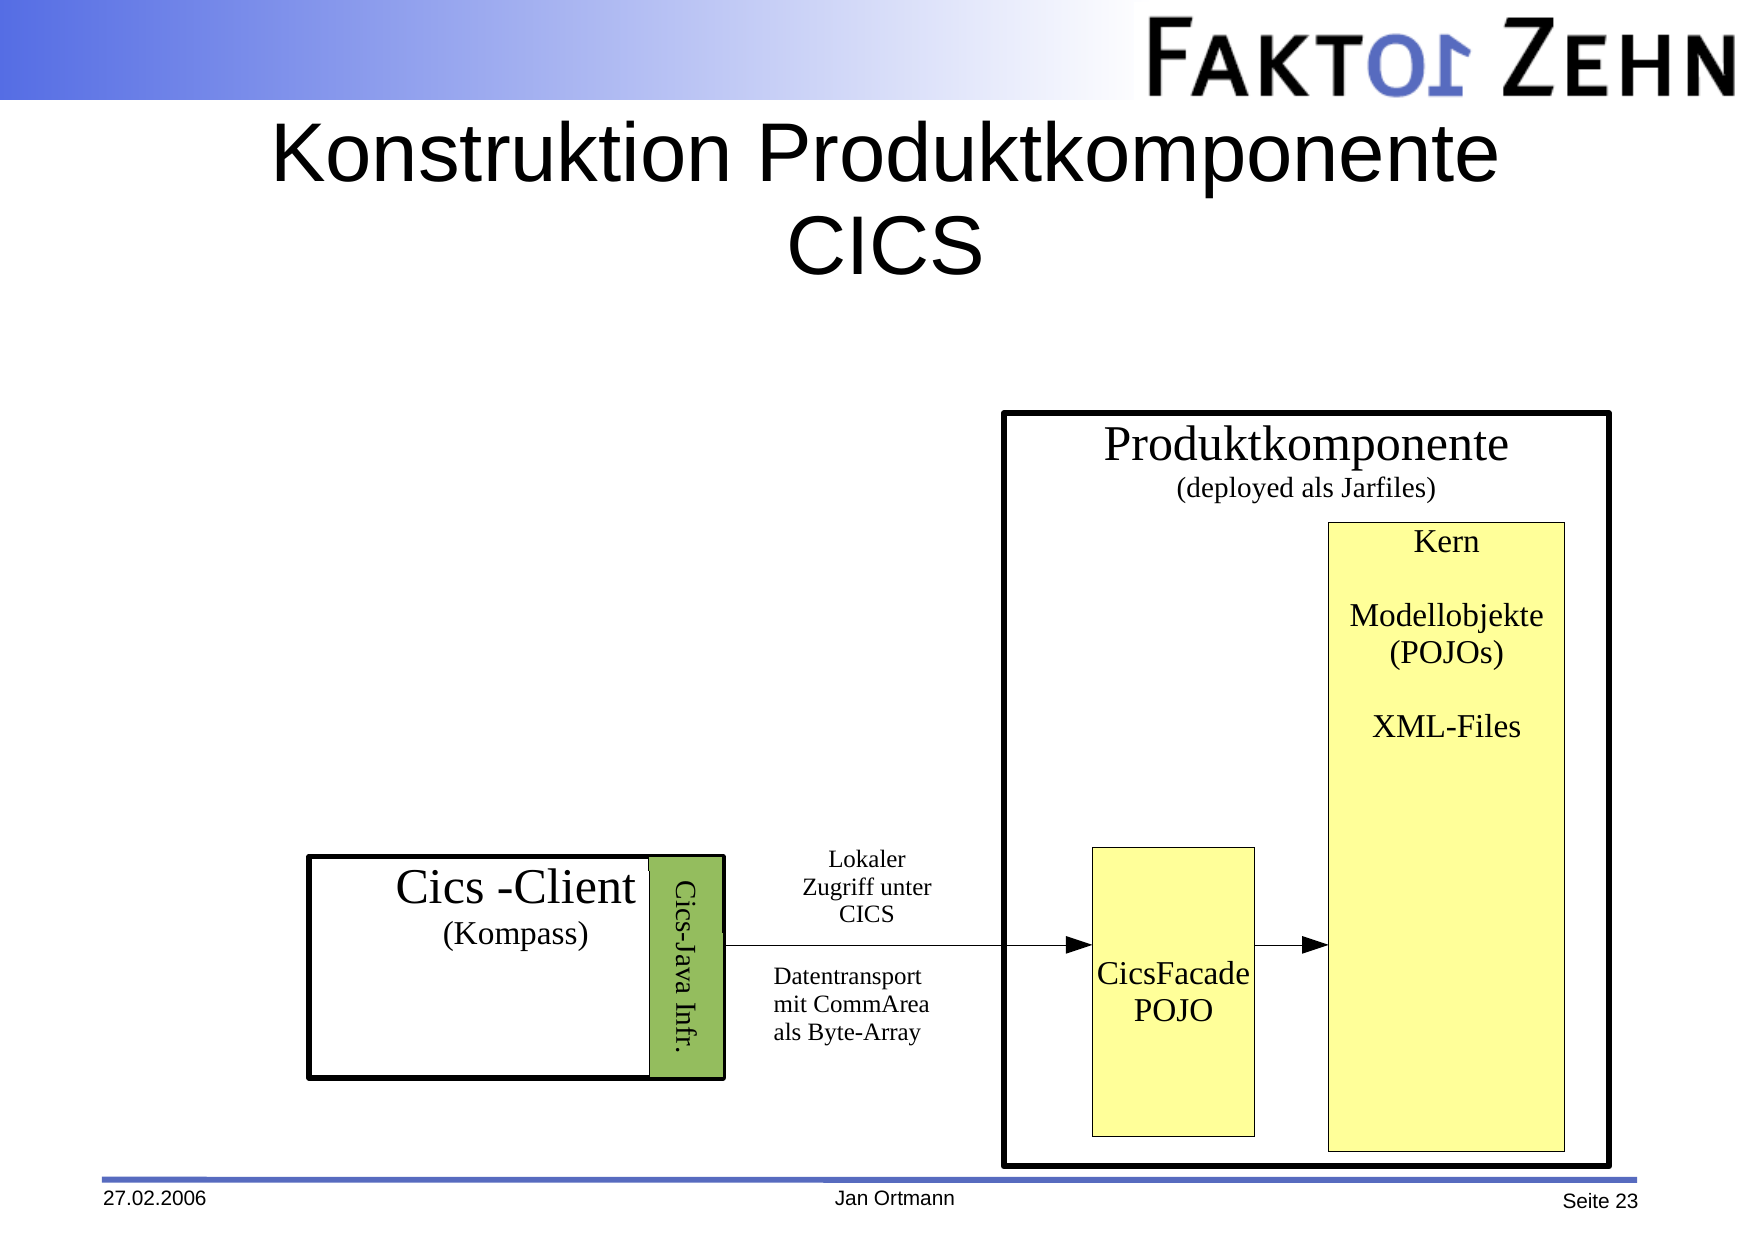

# Konstruktion Produktkomponente CICS
Produktkomponente
(deployed als Jarfiles)
Kern
Modellobjekte
(POJOs)
XML-Files
Lokaler Zugriff unter CICS
CicsFacade
POJO
Cics -Client
(Kompass)
Cics-Java Infr.
Datentransport
mit CommArea
als Byte-Array